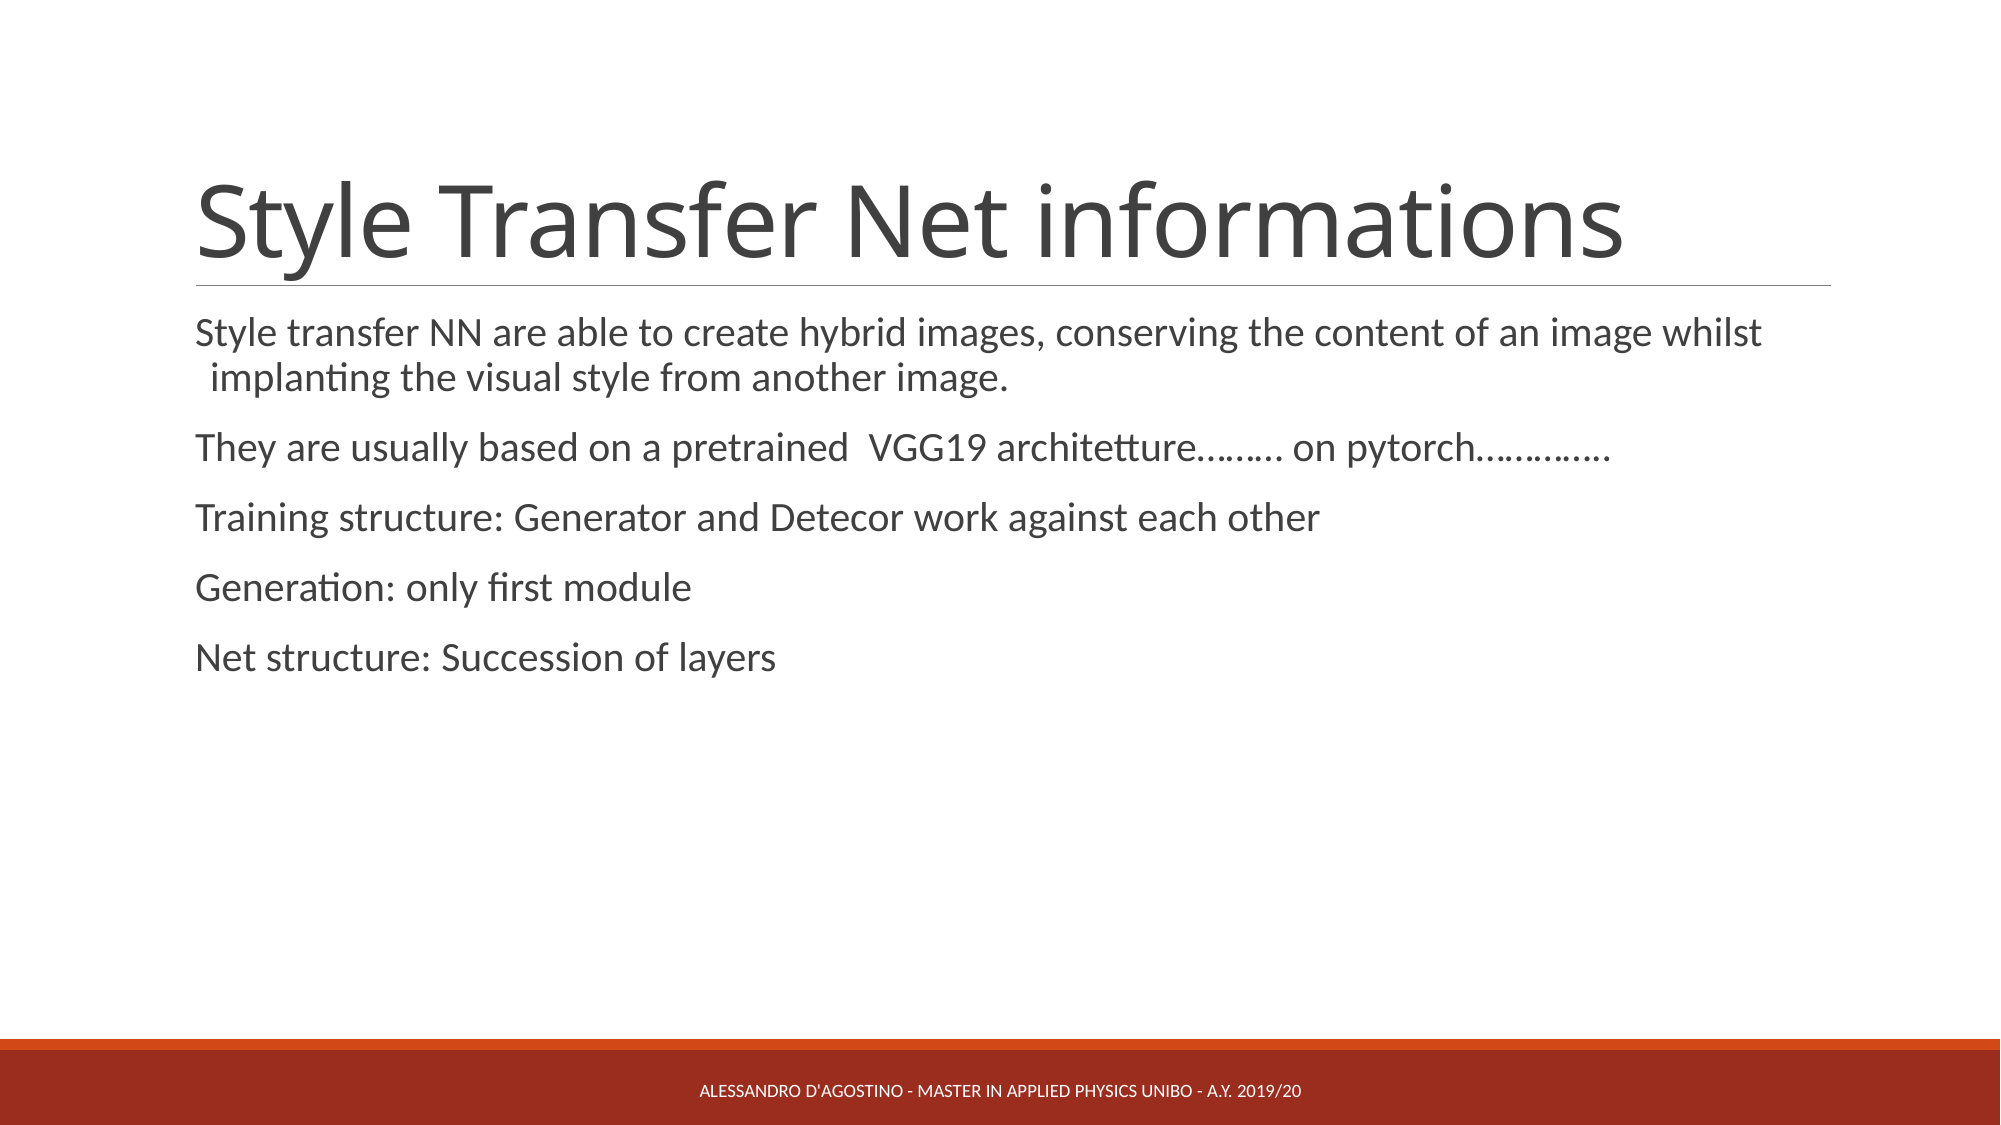

# Style Transfer Net informations
Style transfer NN are able to create hybrid images, conserving the content of an image whilst implanting the visual style from another image.
They are usually based on a pretrained VGG19 architetture……… on pytorch…………..
Training structure: Generator and Detecor work against each other
Generation: only first module
Net structure: Succession of layers
Alessandro d'Agostino - Master in Applied Physics UniBo - a.y. 2019/20